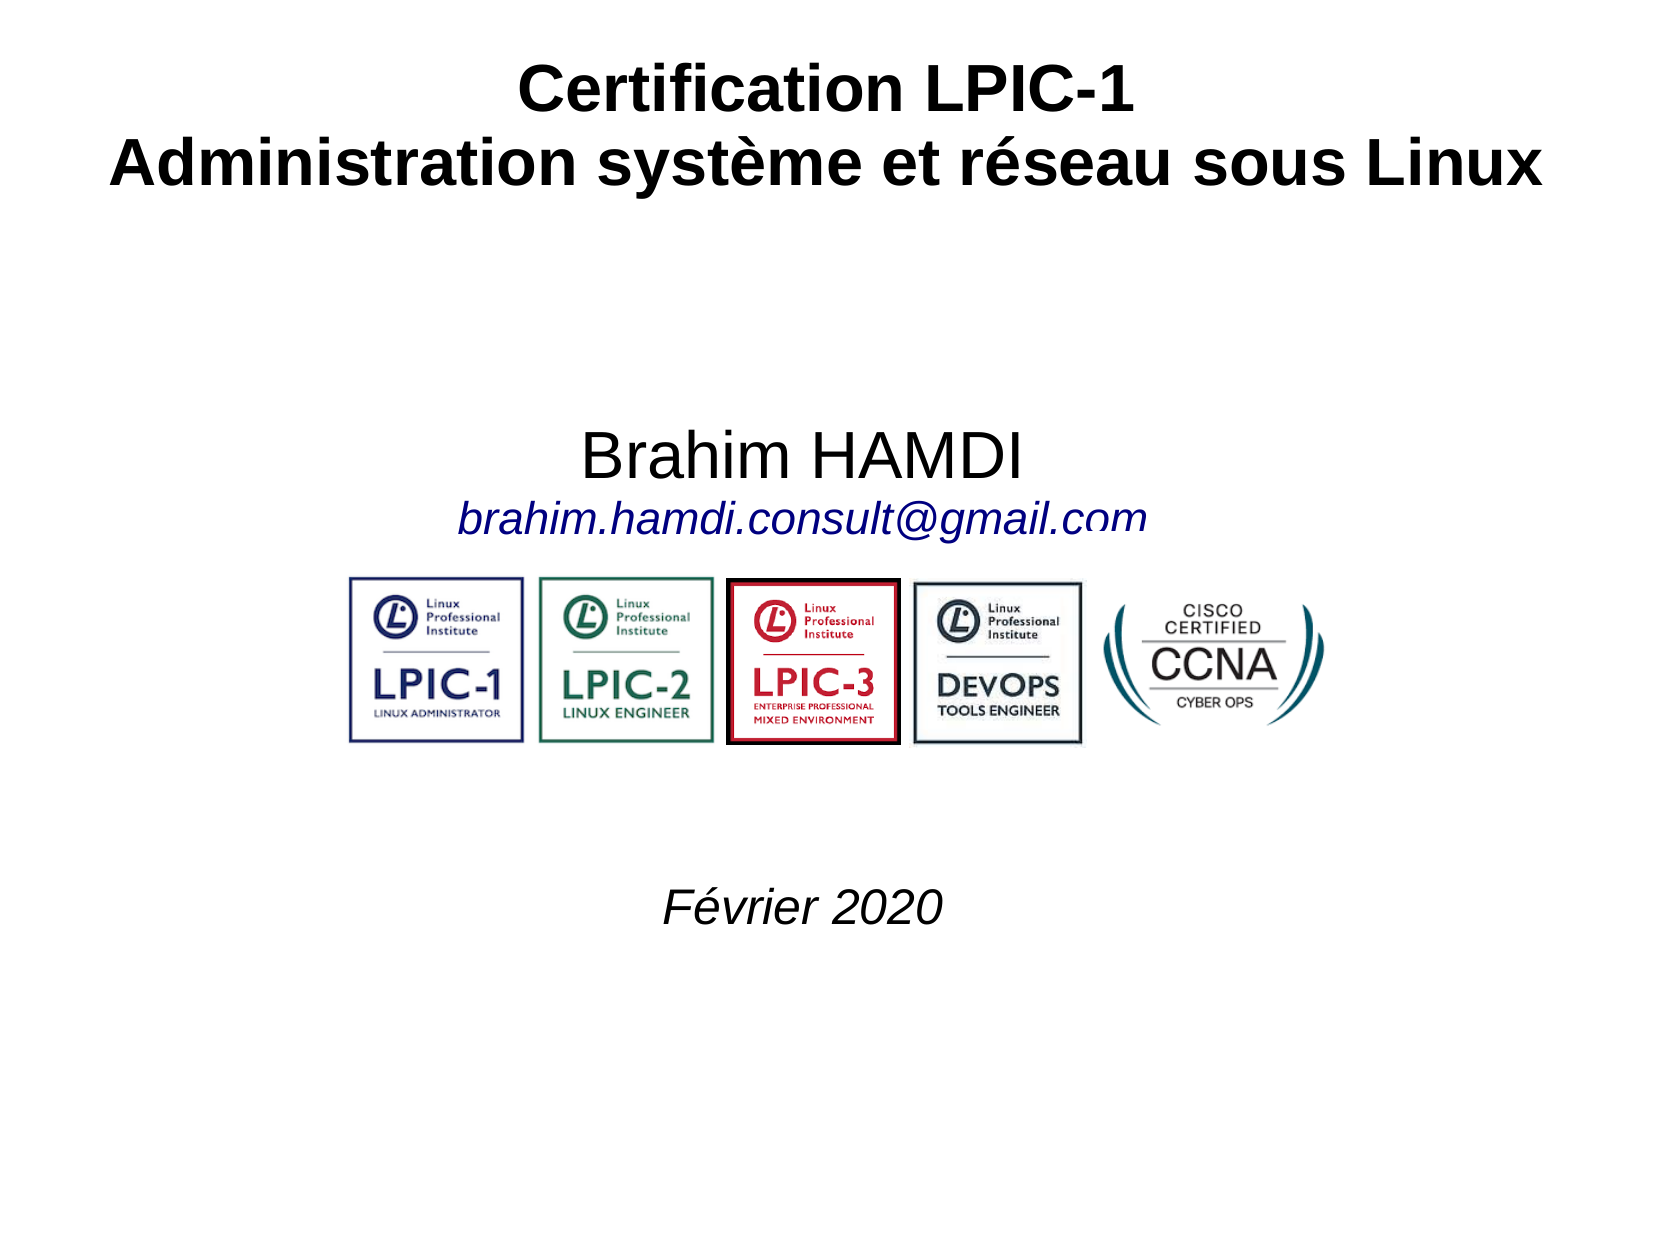

# Certification LPIC-1 Administration système et réseau sous Linux
Brahim HAMDI
brahim.hamdi.consult@gmail.com
Février 2020